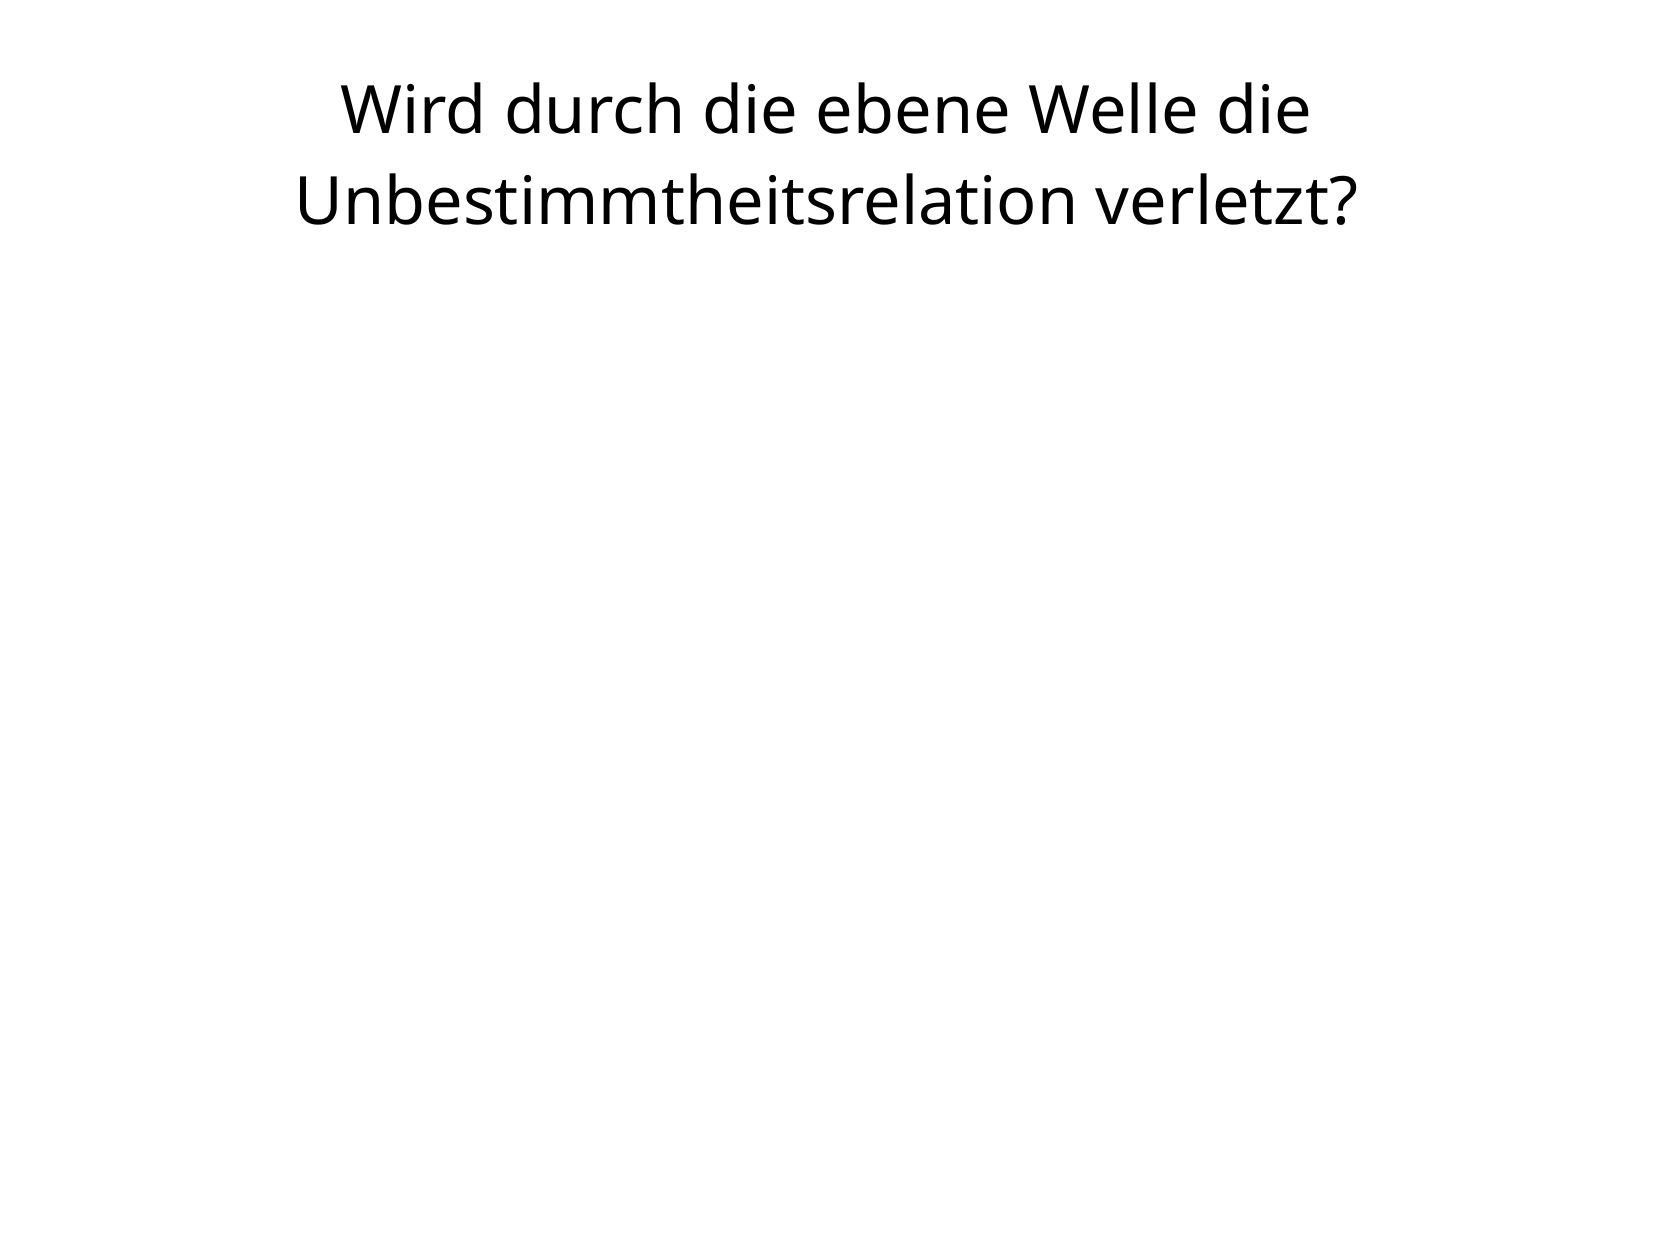

# Wird durch die ebene Welle die Unbestimmtheitsrelation verletzt?